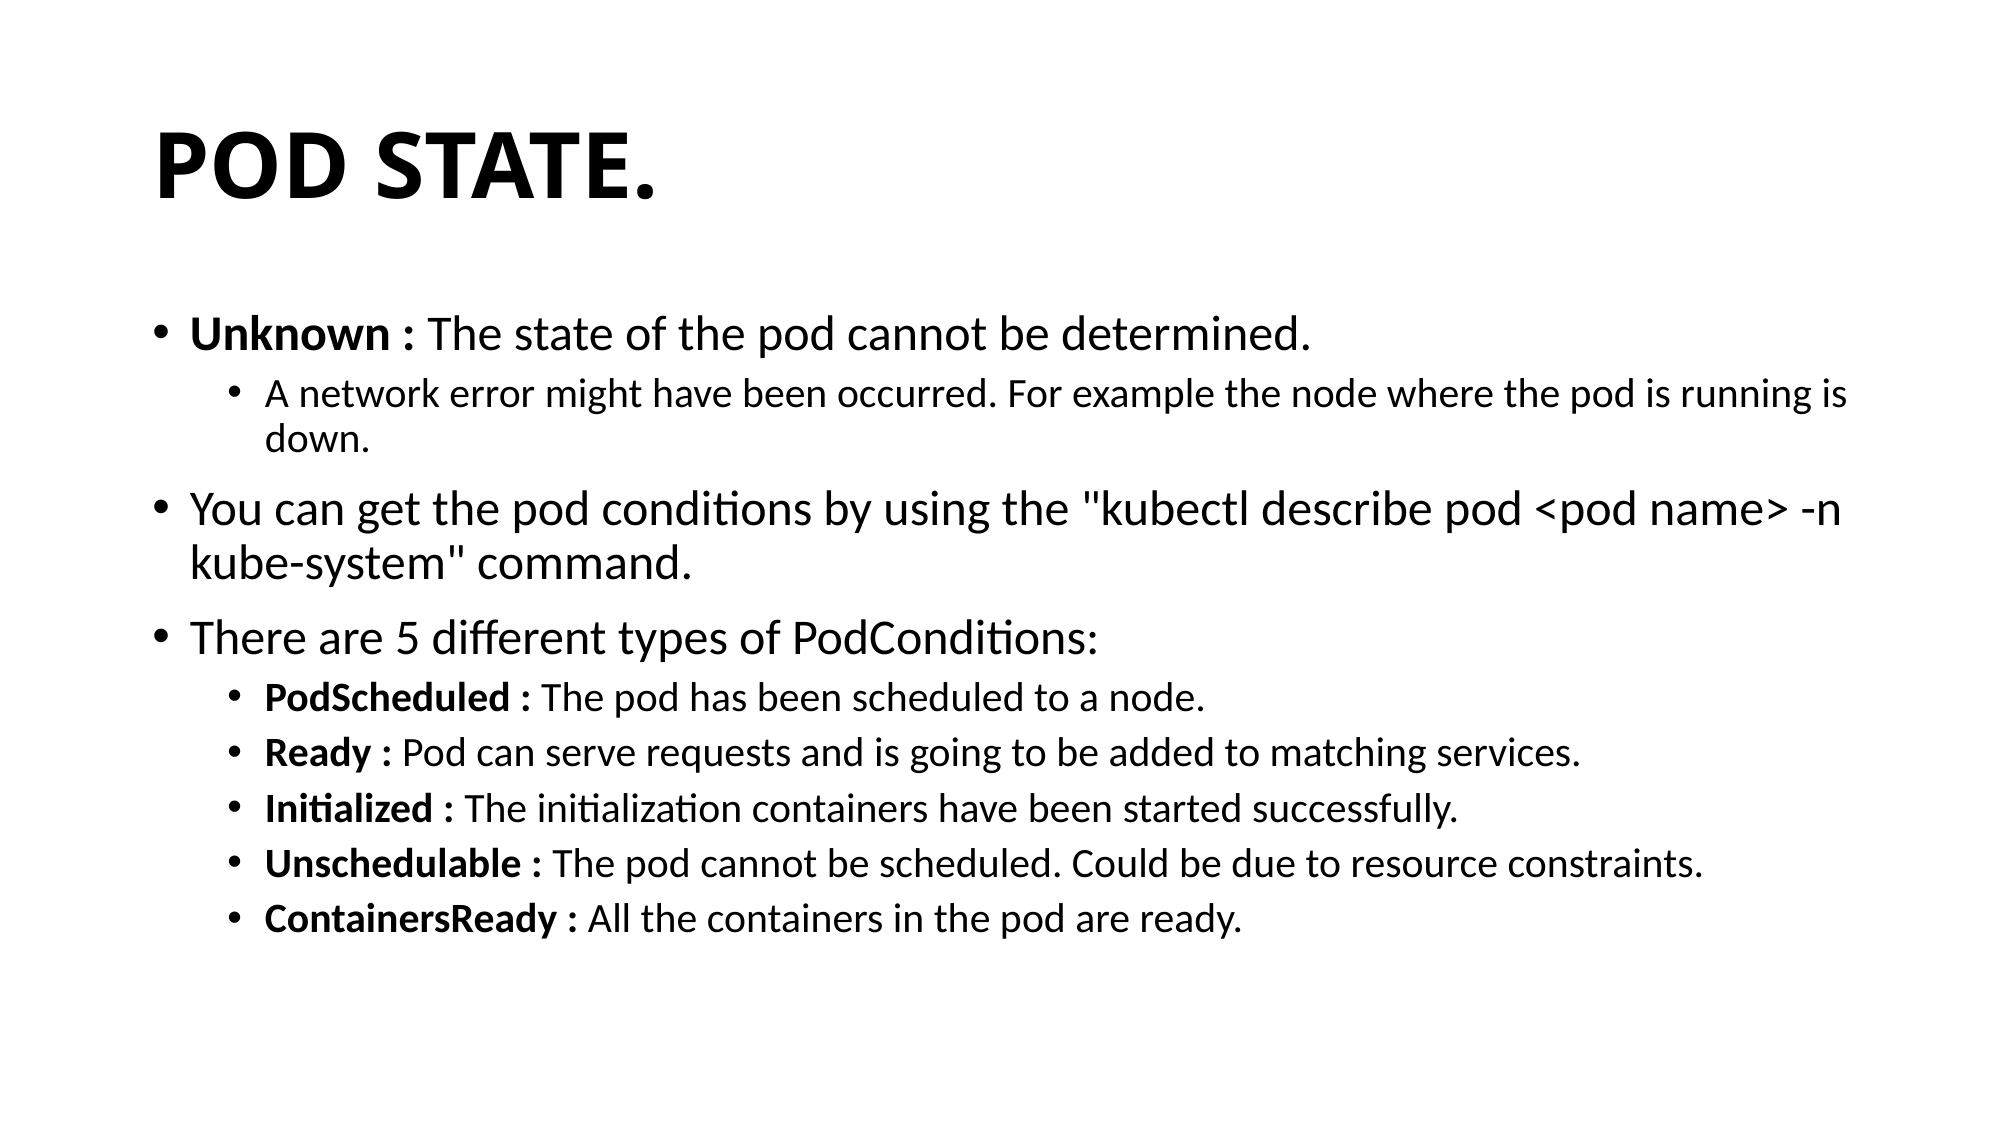

# POD STATE.
Unknown : The state of the pod cannot be determined.
A network error might have been occurred. For example the node where the pod is running is down.
You can get the pod conditions by using the "kubectl describe pod <pod name> -n kube-system" command.
There are 5 different types of PodConditions:
PodScheduled : The pod has been scheduled to a node.
Ready : Pod can serve requests and is going to be added to matching services.
Initialized : The initialization containers have been started successfully.
Unschedulable : The pod cannot be scheduled. Could be due to resource constraints.
ContainersReady : All the containers in the pod are ready.